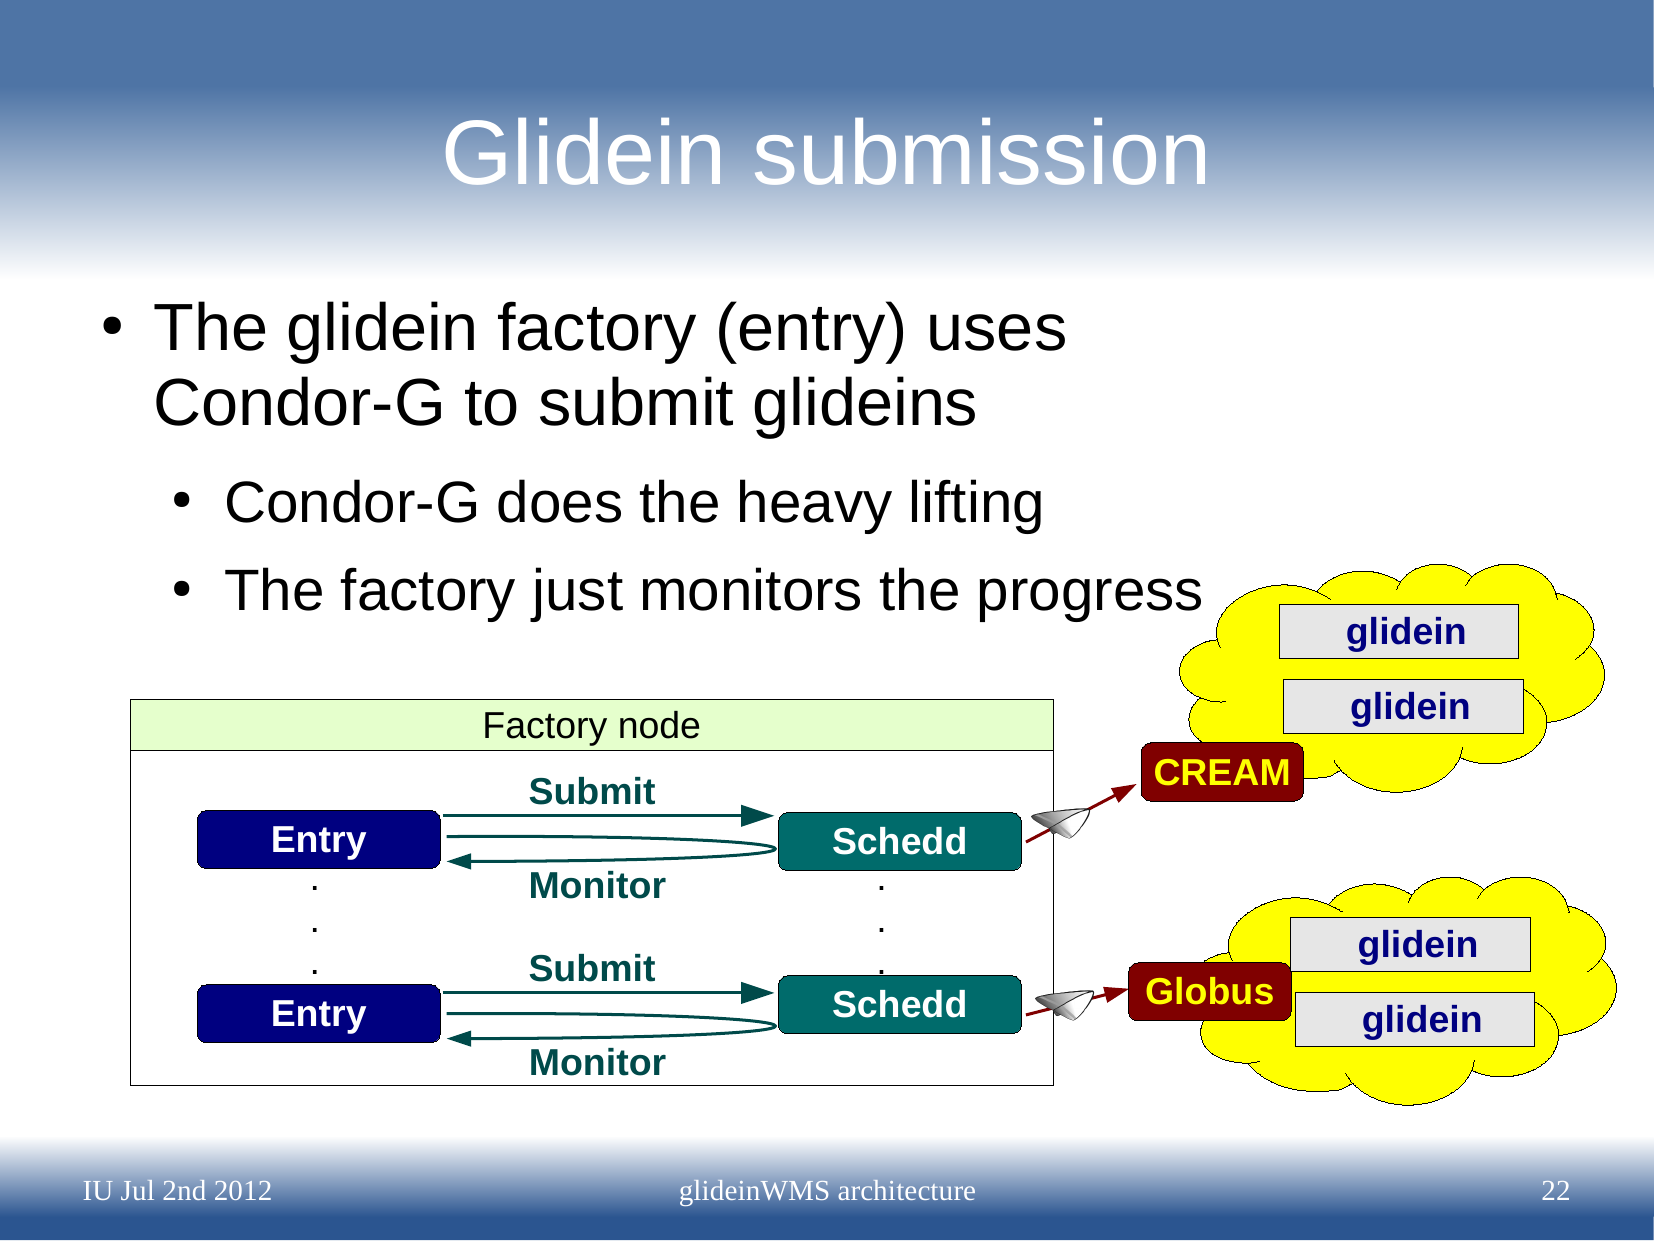

# Glidein submission
The glidein factory (entry) uses
Condor-G to submit glideins
Condor-G does the heavy lifting
The factory just monitors the progress
glidein
glidein
Factory node
CREAM
Submit
Entry
Schedd
.
.
.
.
.
.
Monitor
glidein
Submit
Globus
Schedd
Entry
glidein
Monitor
IU Jul 2nd 2012
glideinWMS architecture
22